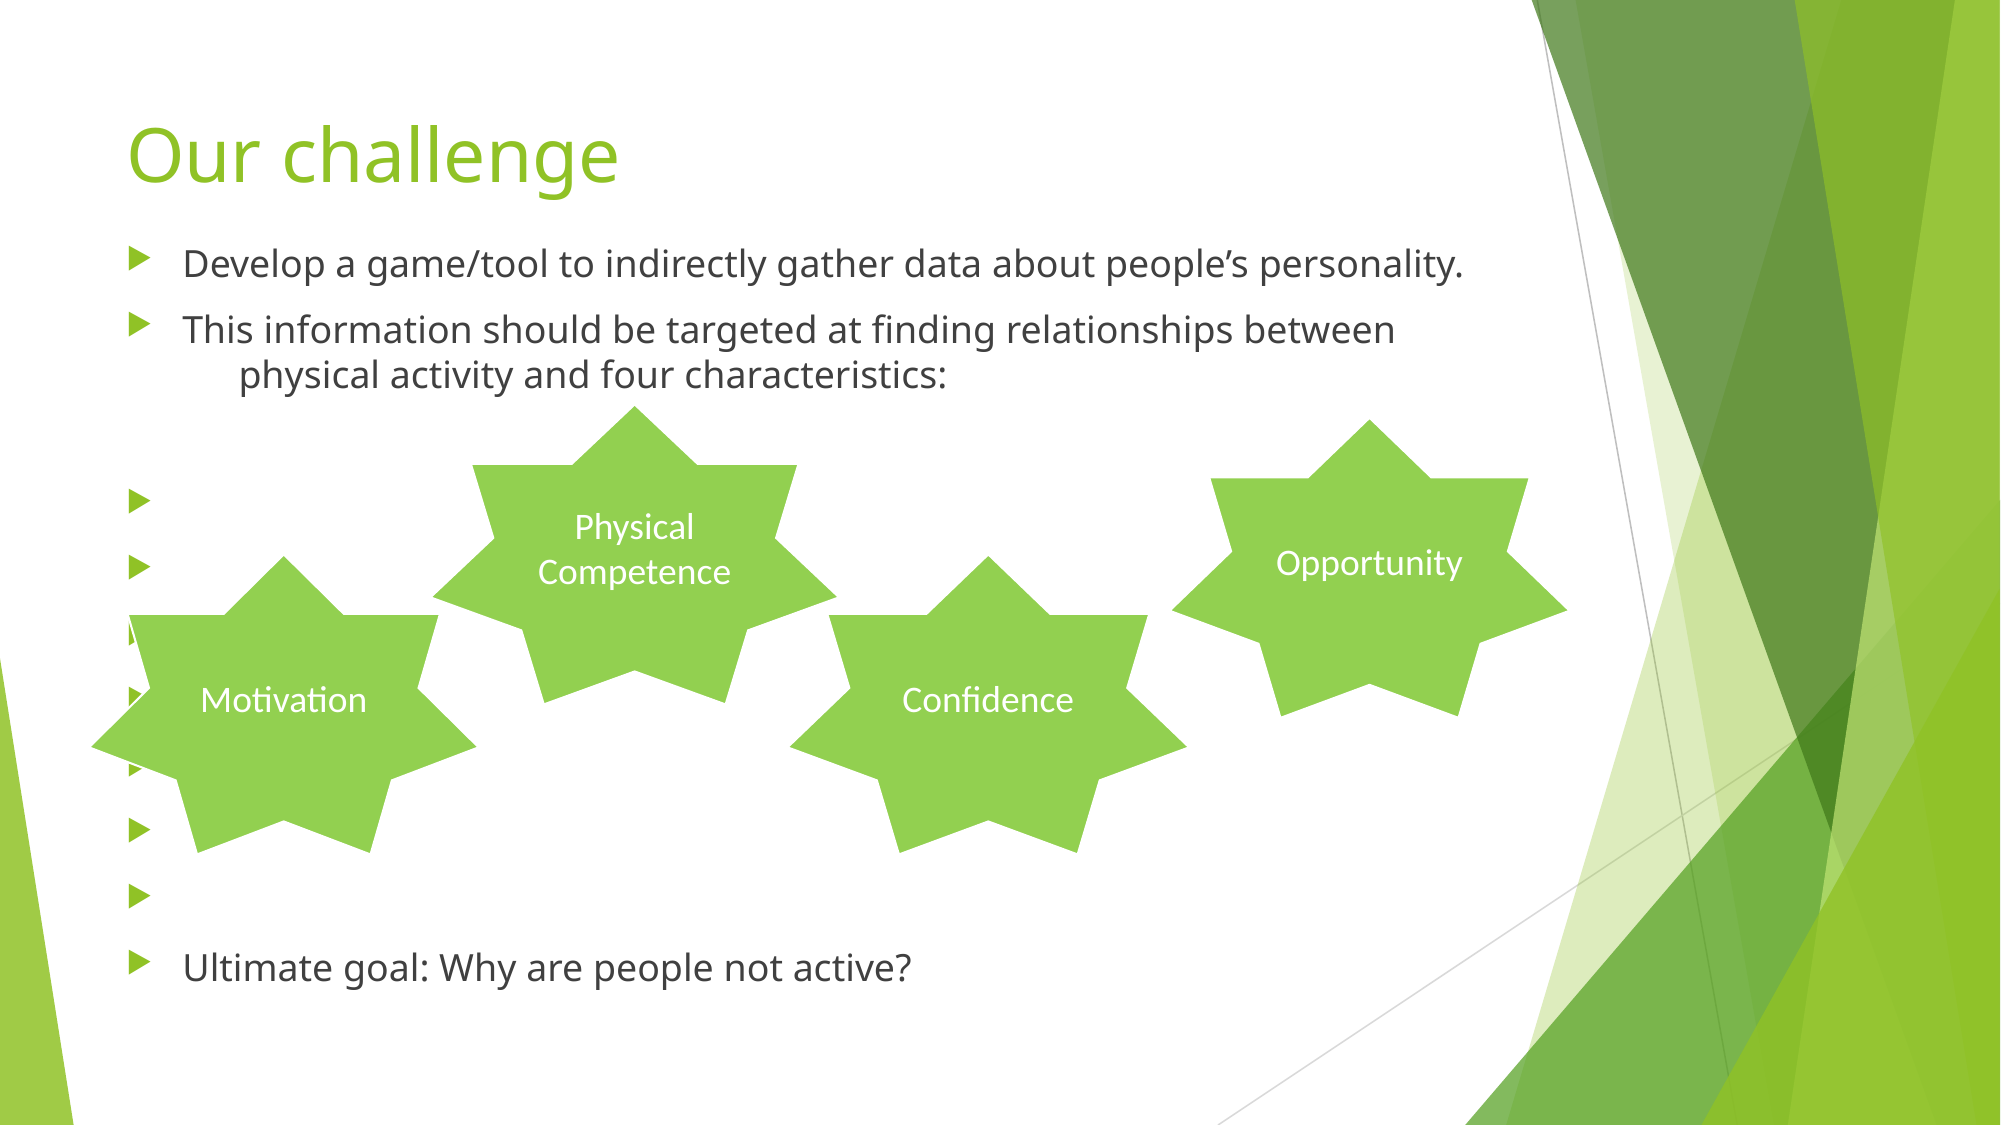

# Our challenge
Develop a game/tool to indirectly gather data about people’s personality.
This information should be targeted at finding relationships between physical activity and four characteristics:
Ultimate goal: Why are people not active?
Physical Competence
Opportunity
Motivation
Confidence